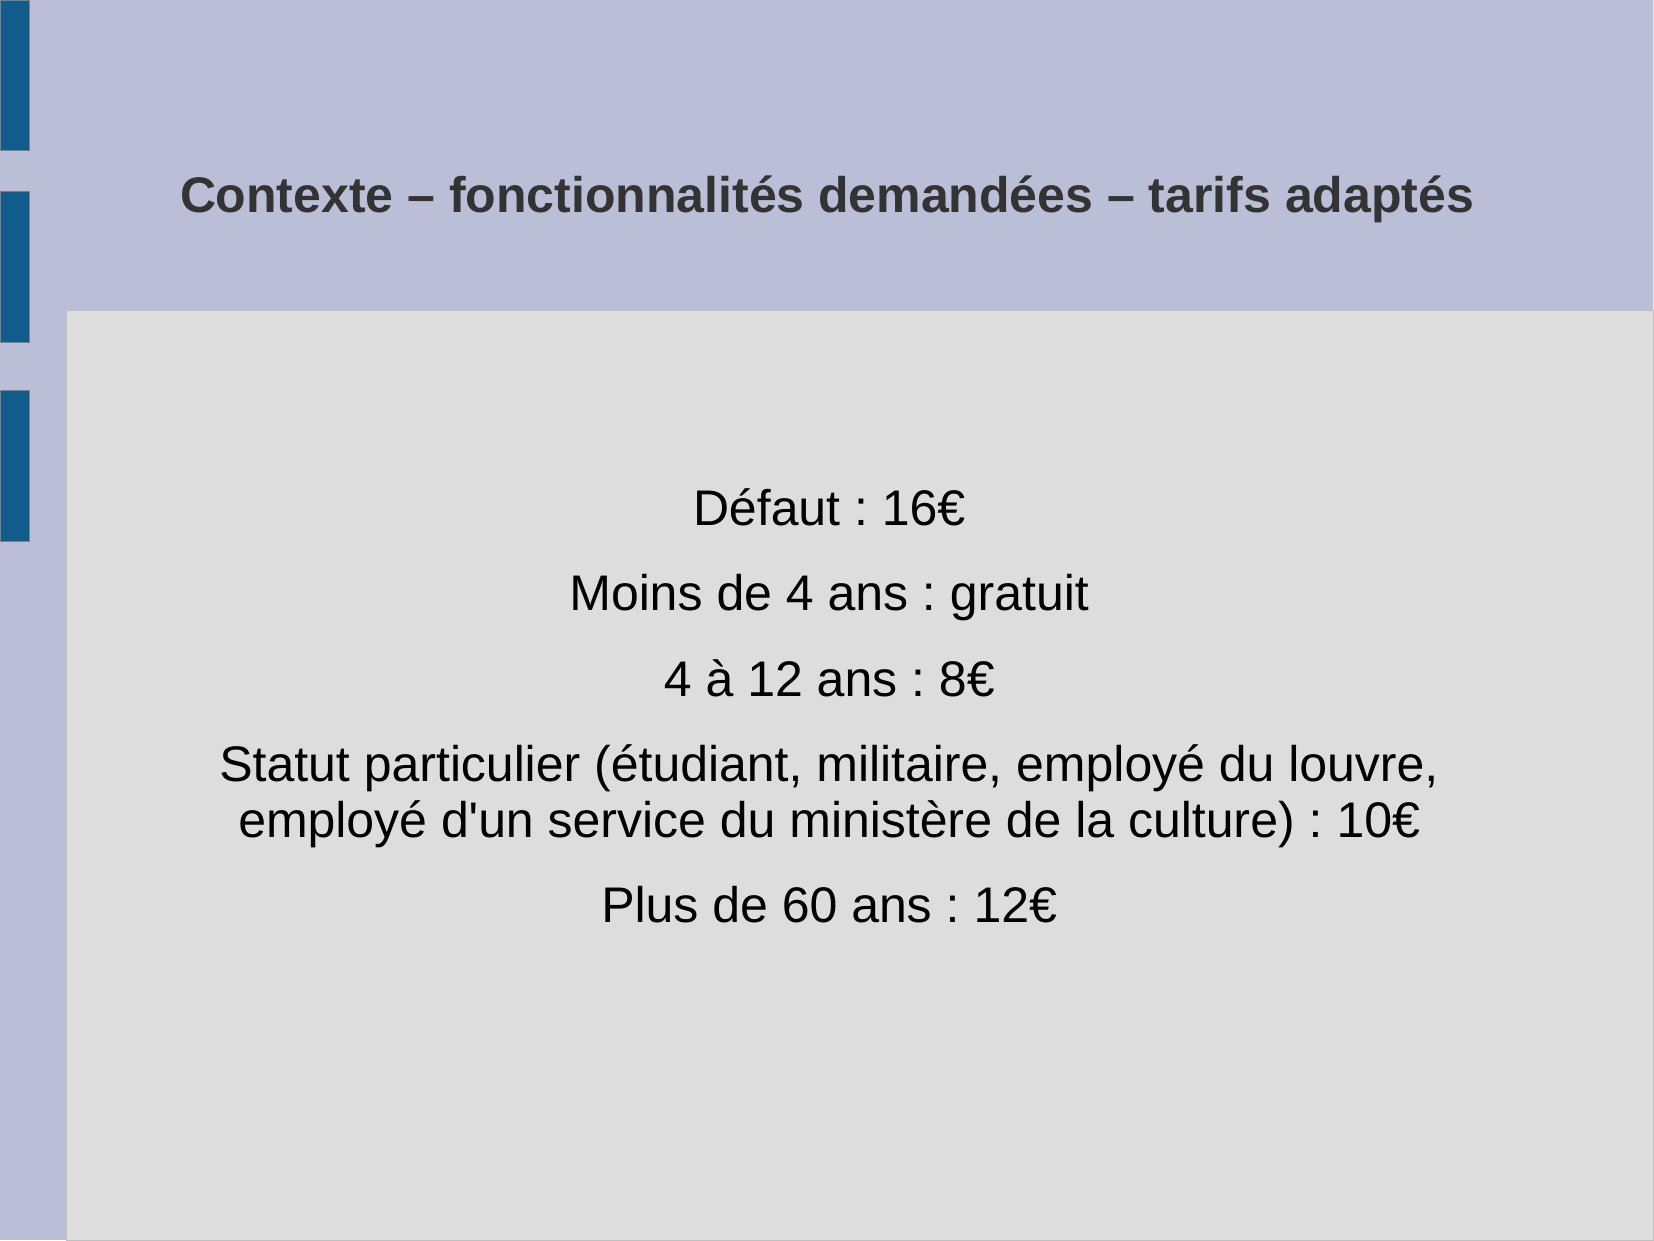

# Contexte – fonctionnalités demandées – tarifs adaptés
Défaut : 16€
Moins de 4 ans : gratuit
4 à 12 ans : 8€
Statut particulier (étudiant, militaire, employé du louvre, employé d'un service du ministère de la culture) : 10€
Plus de 60 ans : 12€